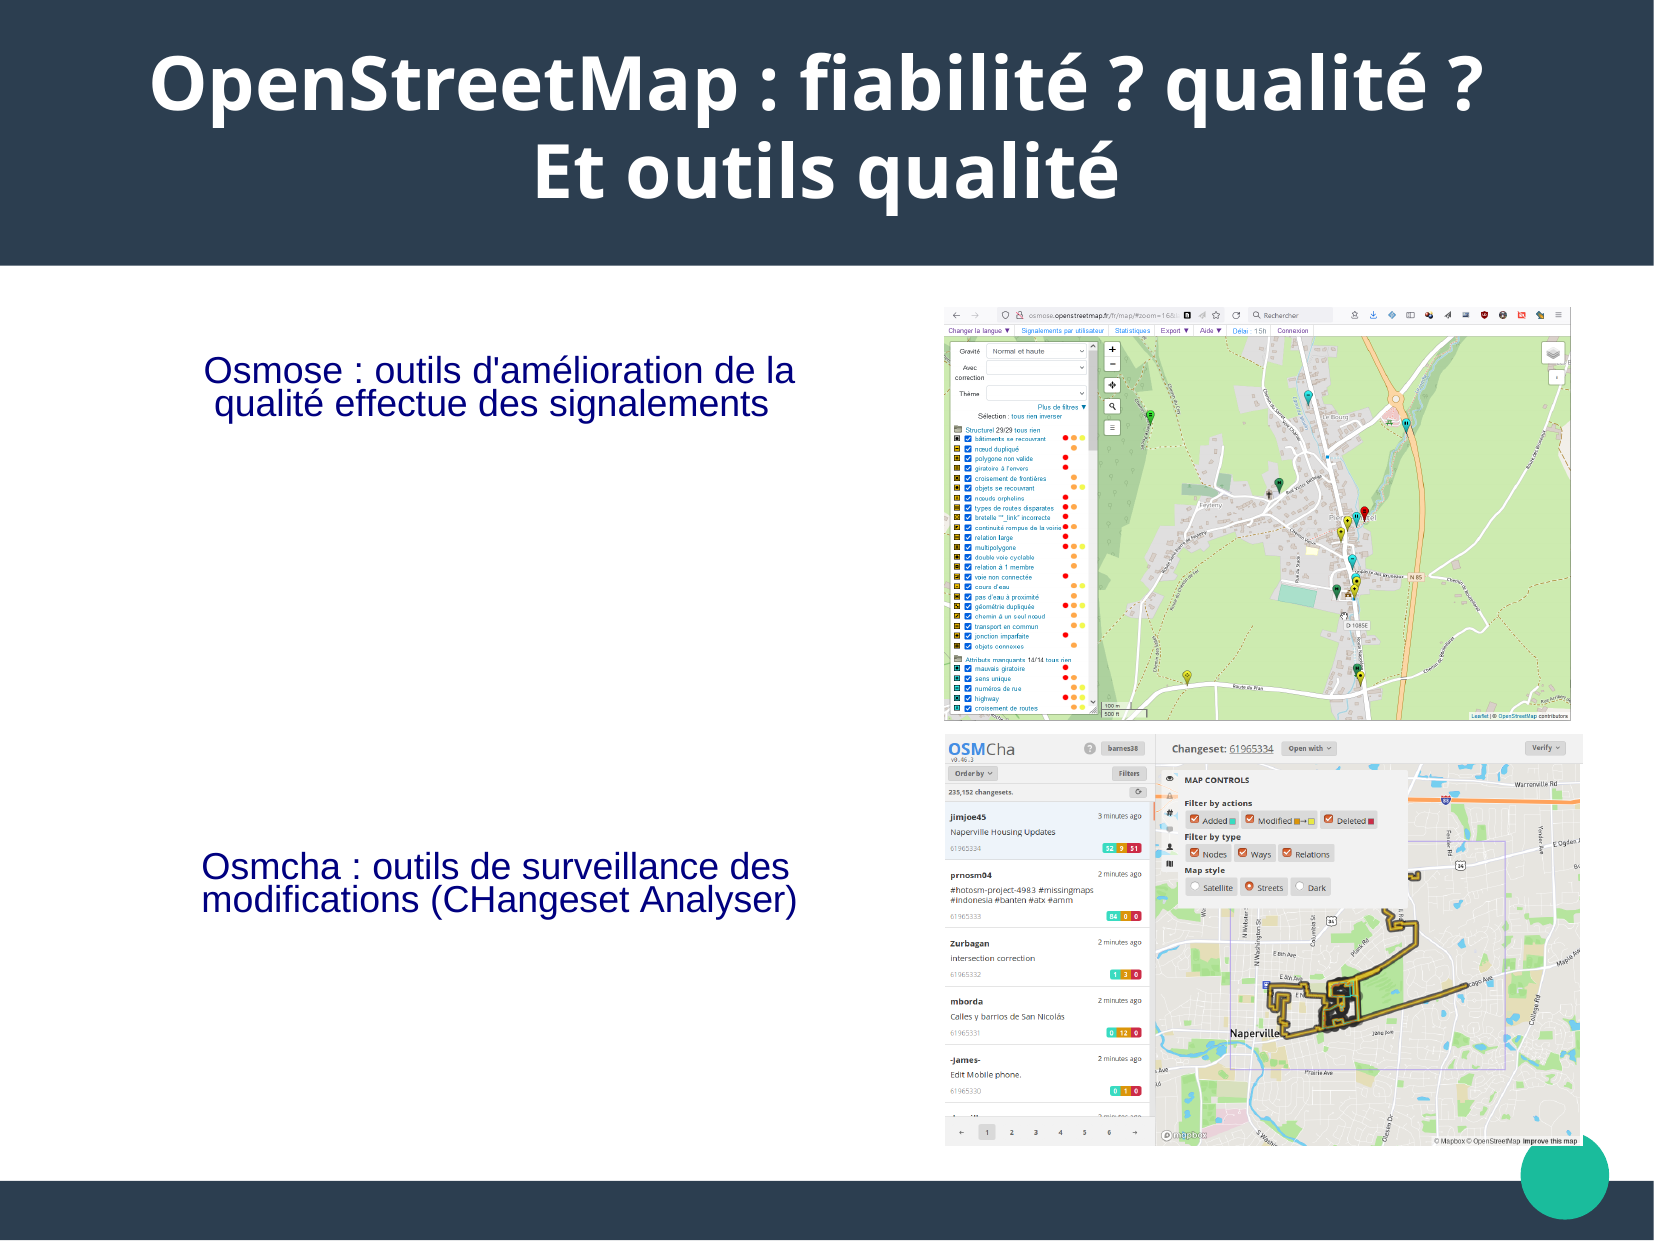

# OpenStreetMap : fiabilité ? qualité ? Et outils qualité
Osmose : outils d'amélioration de la qualité effectue des signalements
Osmcha : outils de surveillance des modifications (CHangeset Analyser)